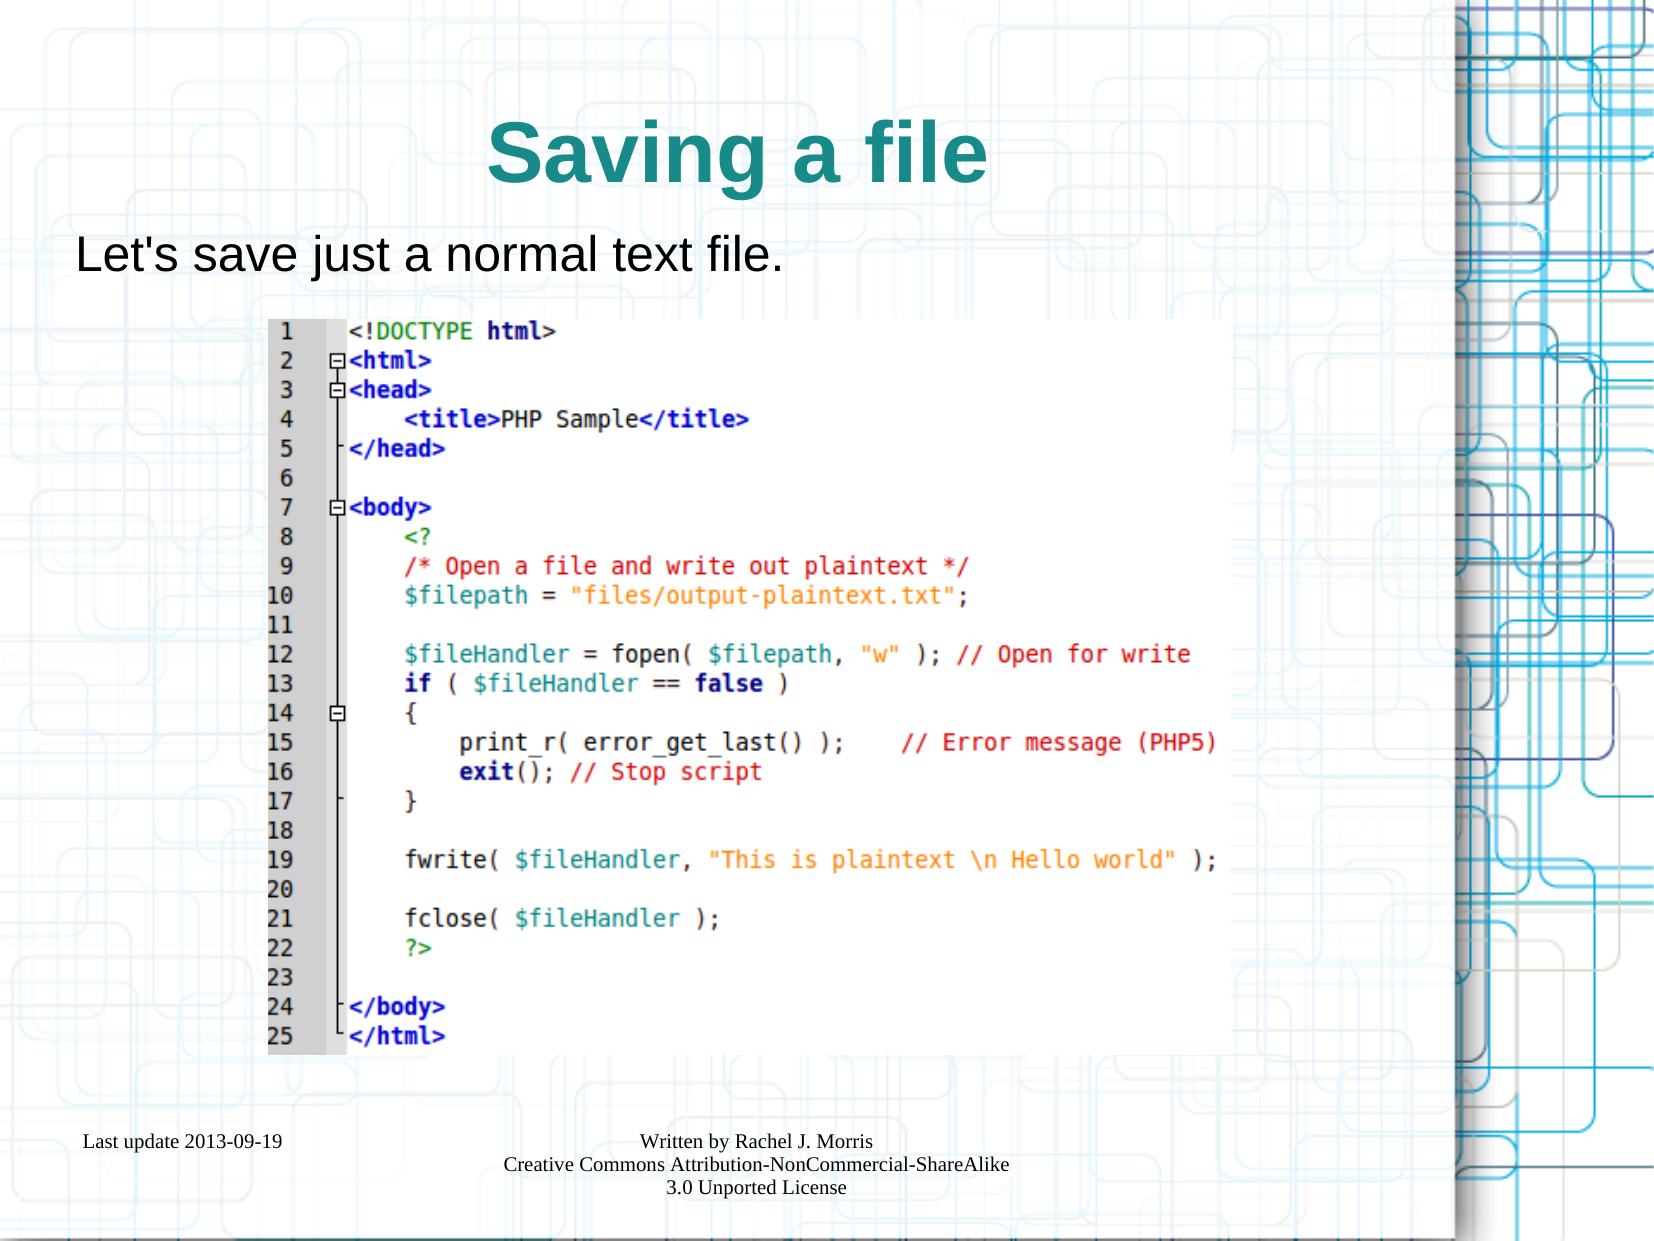

# Saving a file
Let's save just a normal text file.